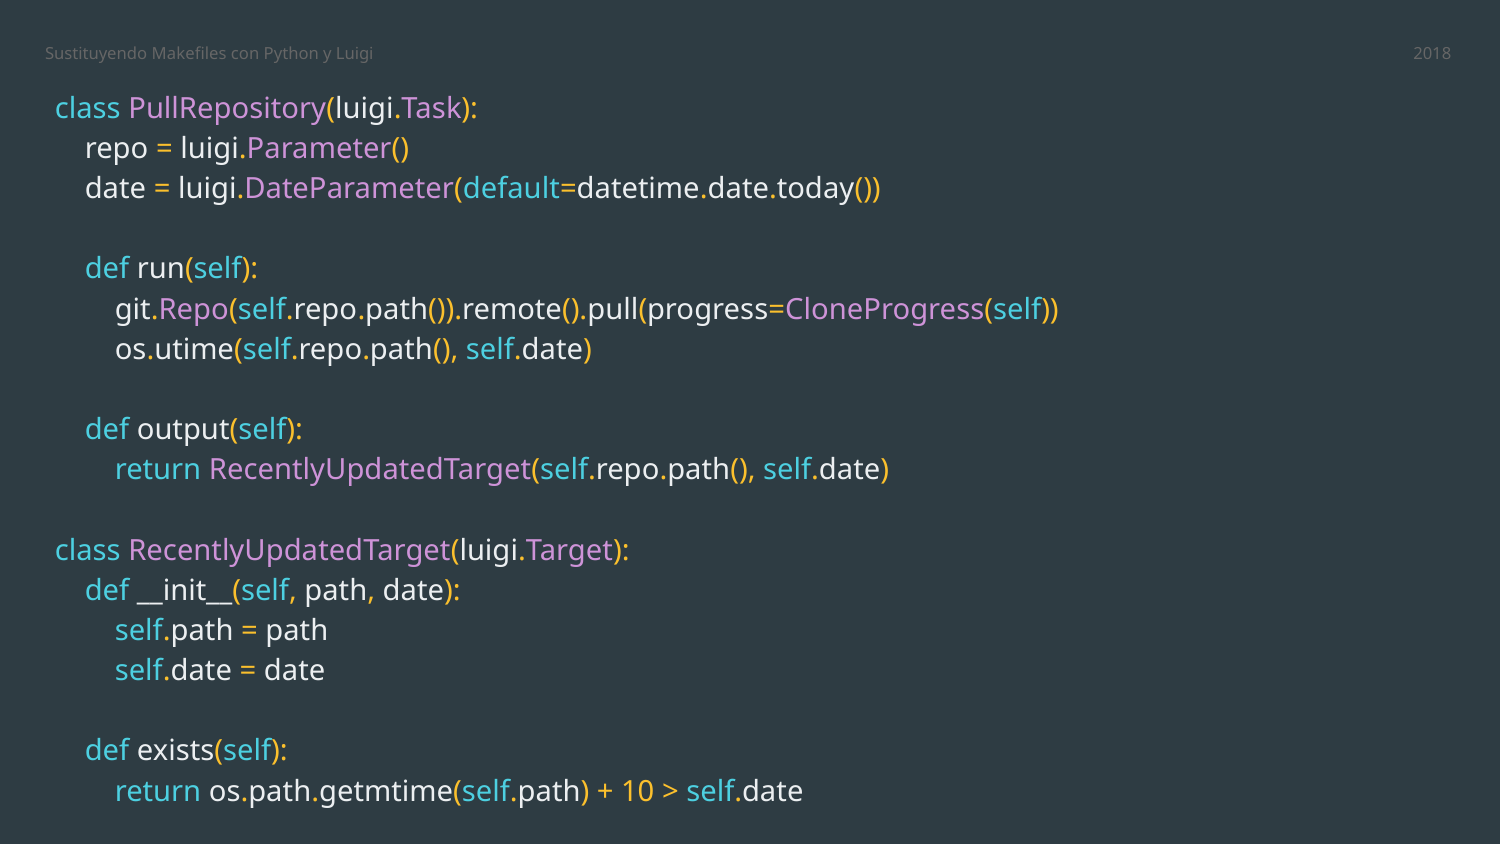

# class PullRepository(luigi.Task): repo = luigi.Parameter() date = luigi.DateParameter(default=datetime.date.today()) def run(self): git.Repo(self.repo.path()).remote().pull(progress=CloneProgress(self)) os.utime(self.repo.path(), self.date) def output(self): return RecentlyUpdatedTarget(self.repo.path(), self.date) class RecentlyUpdatedTarget(luigi.Target): def __init__(self, path, date): self.path = path self.date = date def exists(self): return os.path.getmtime(self.path) + 10 > self.date